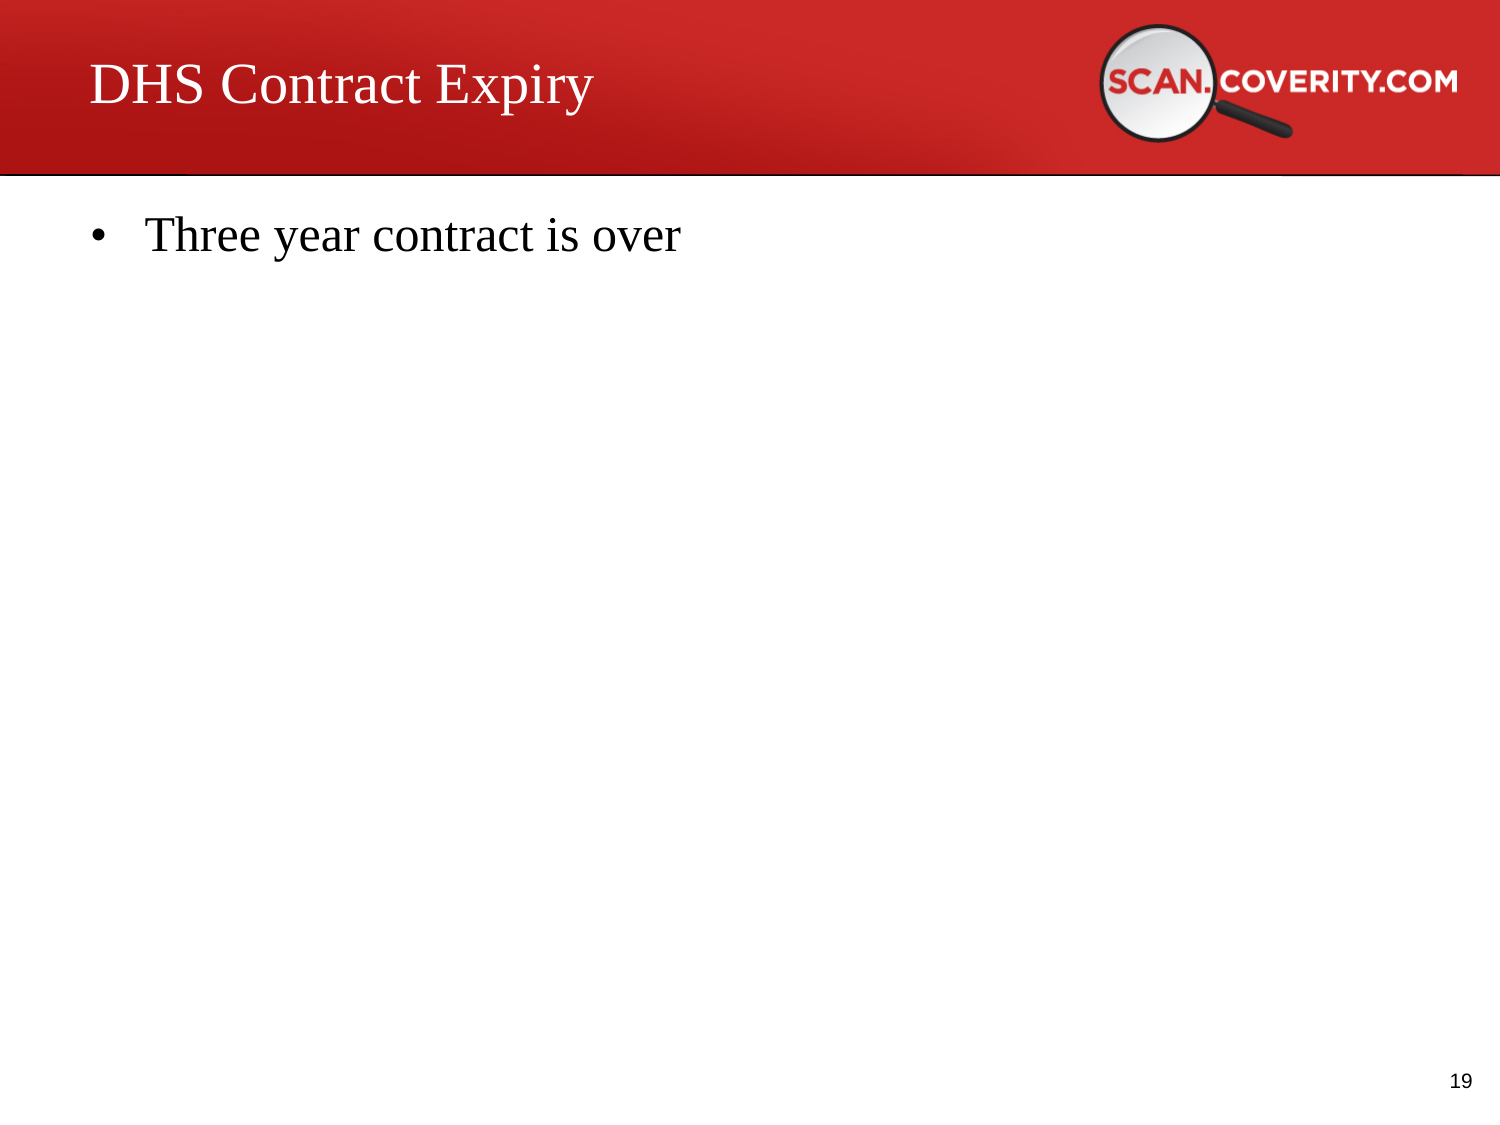

# DHS Contract Expiry
 Three year contract is over
19